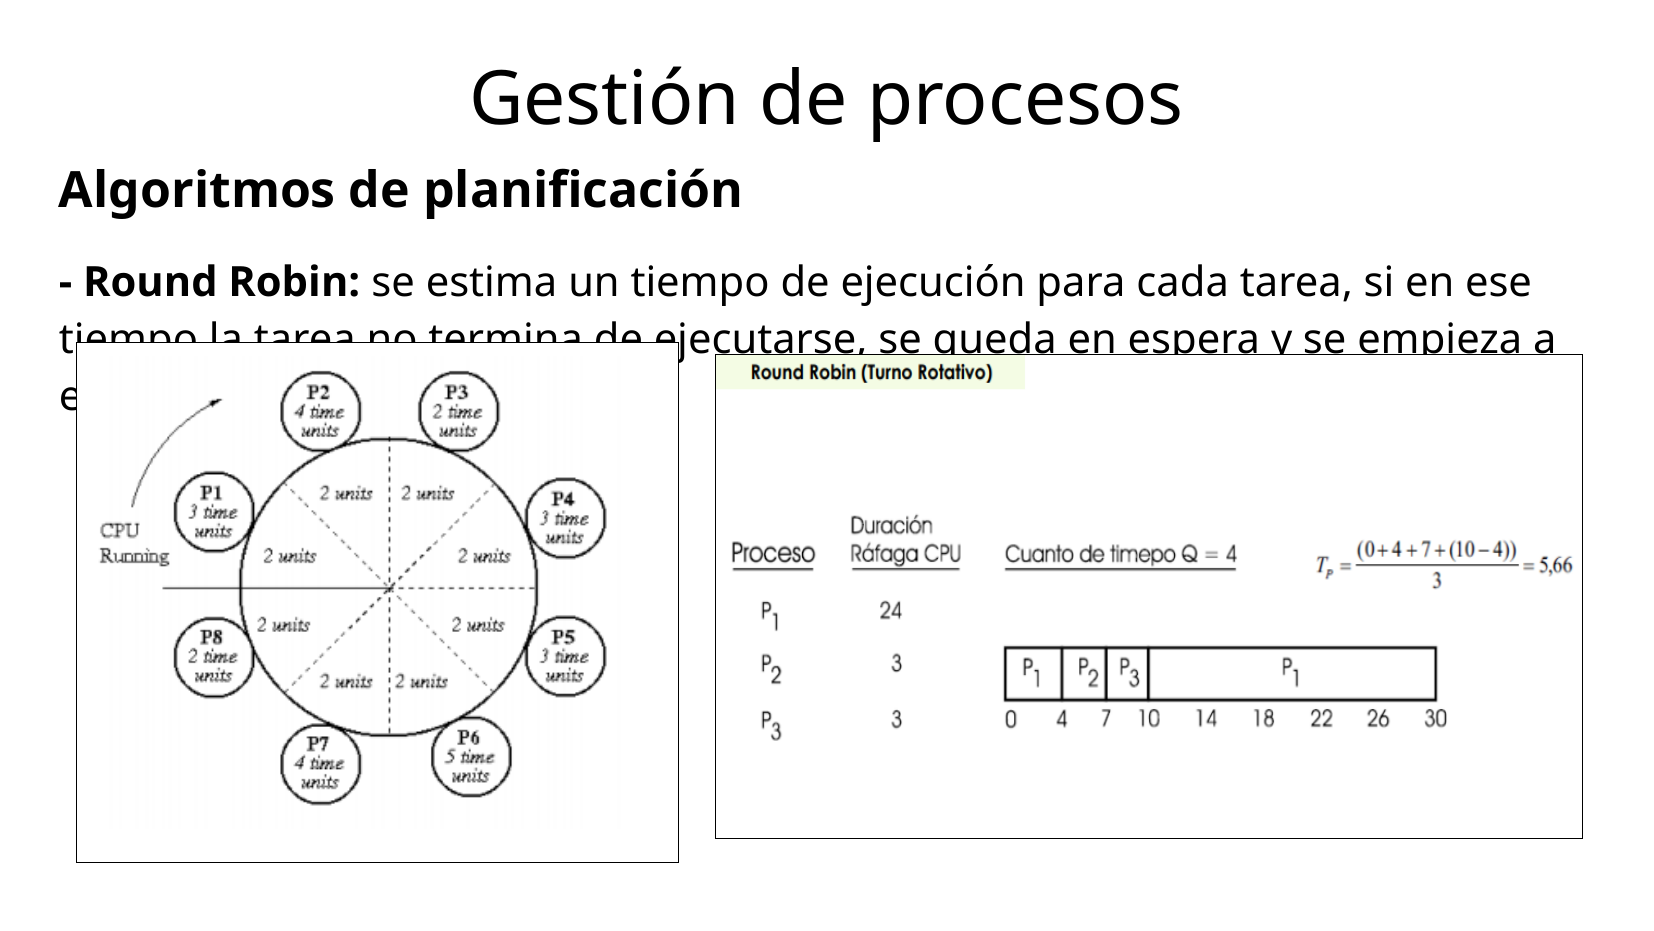

# Gestión de procesos
Algoritmos de planificación
- Round Robin: se estima un tiempo de ejecución para cada tarea, si en ese tiempo la tarea no termina de ejecutarse, se queda en espera y se empieza a ejecutar la siguiente tarea.